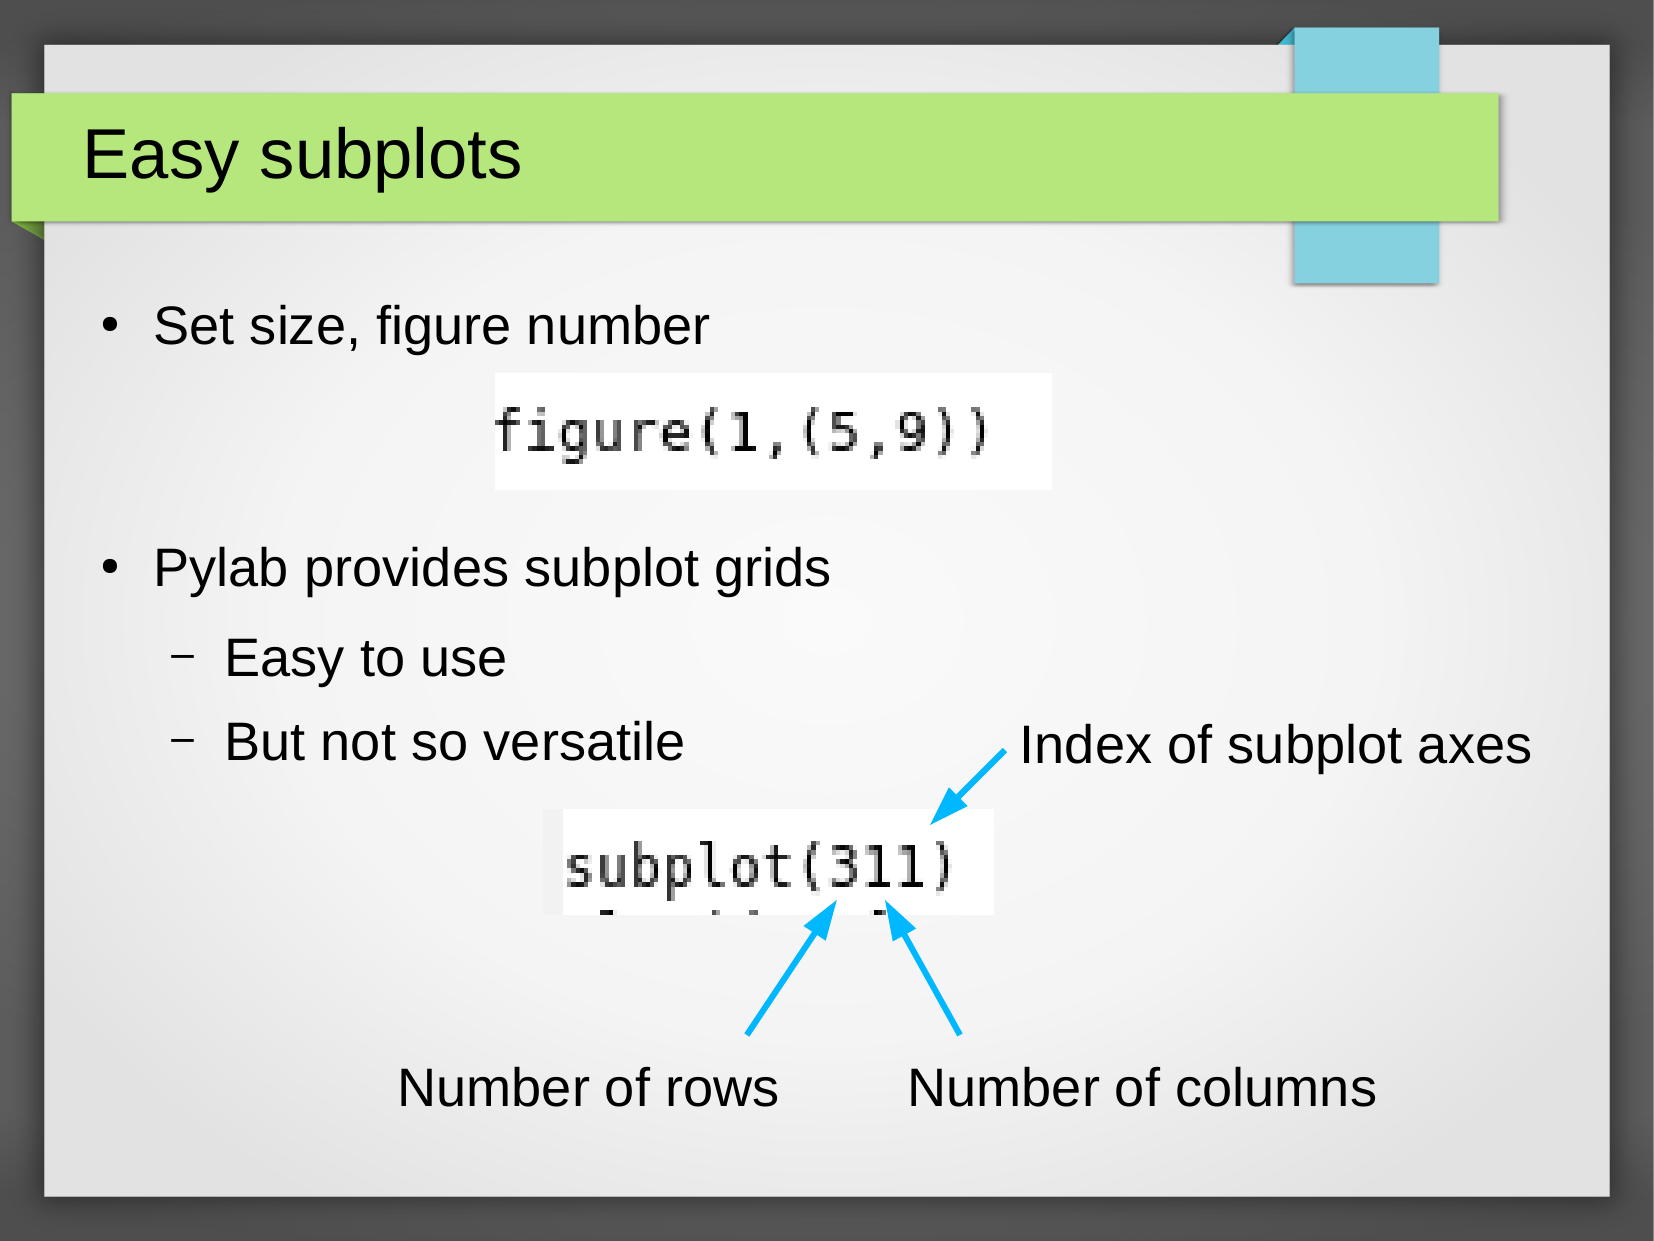

# Easy subplots
Set size, figure number
Pylab provides subplot grids
Easy to use
But not so versatile
Index of subplot axes
Number of columns
Number of rows